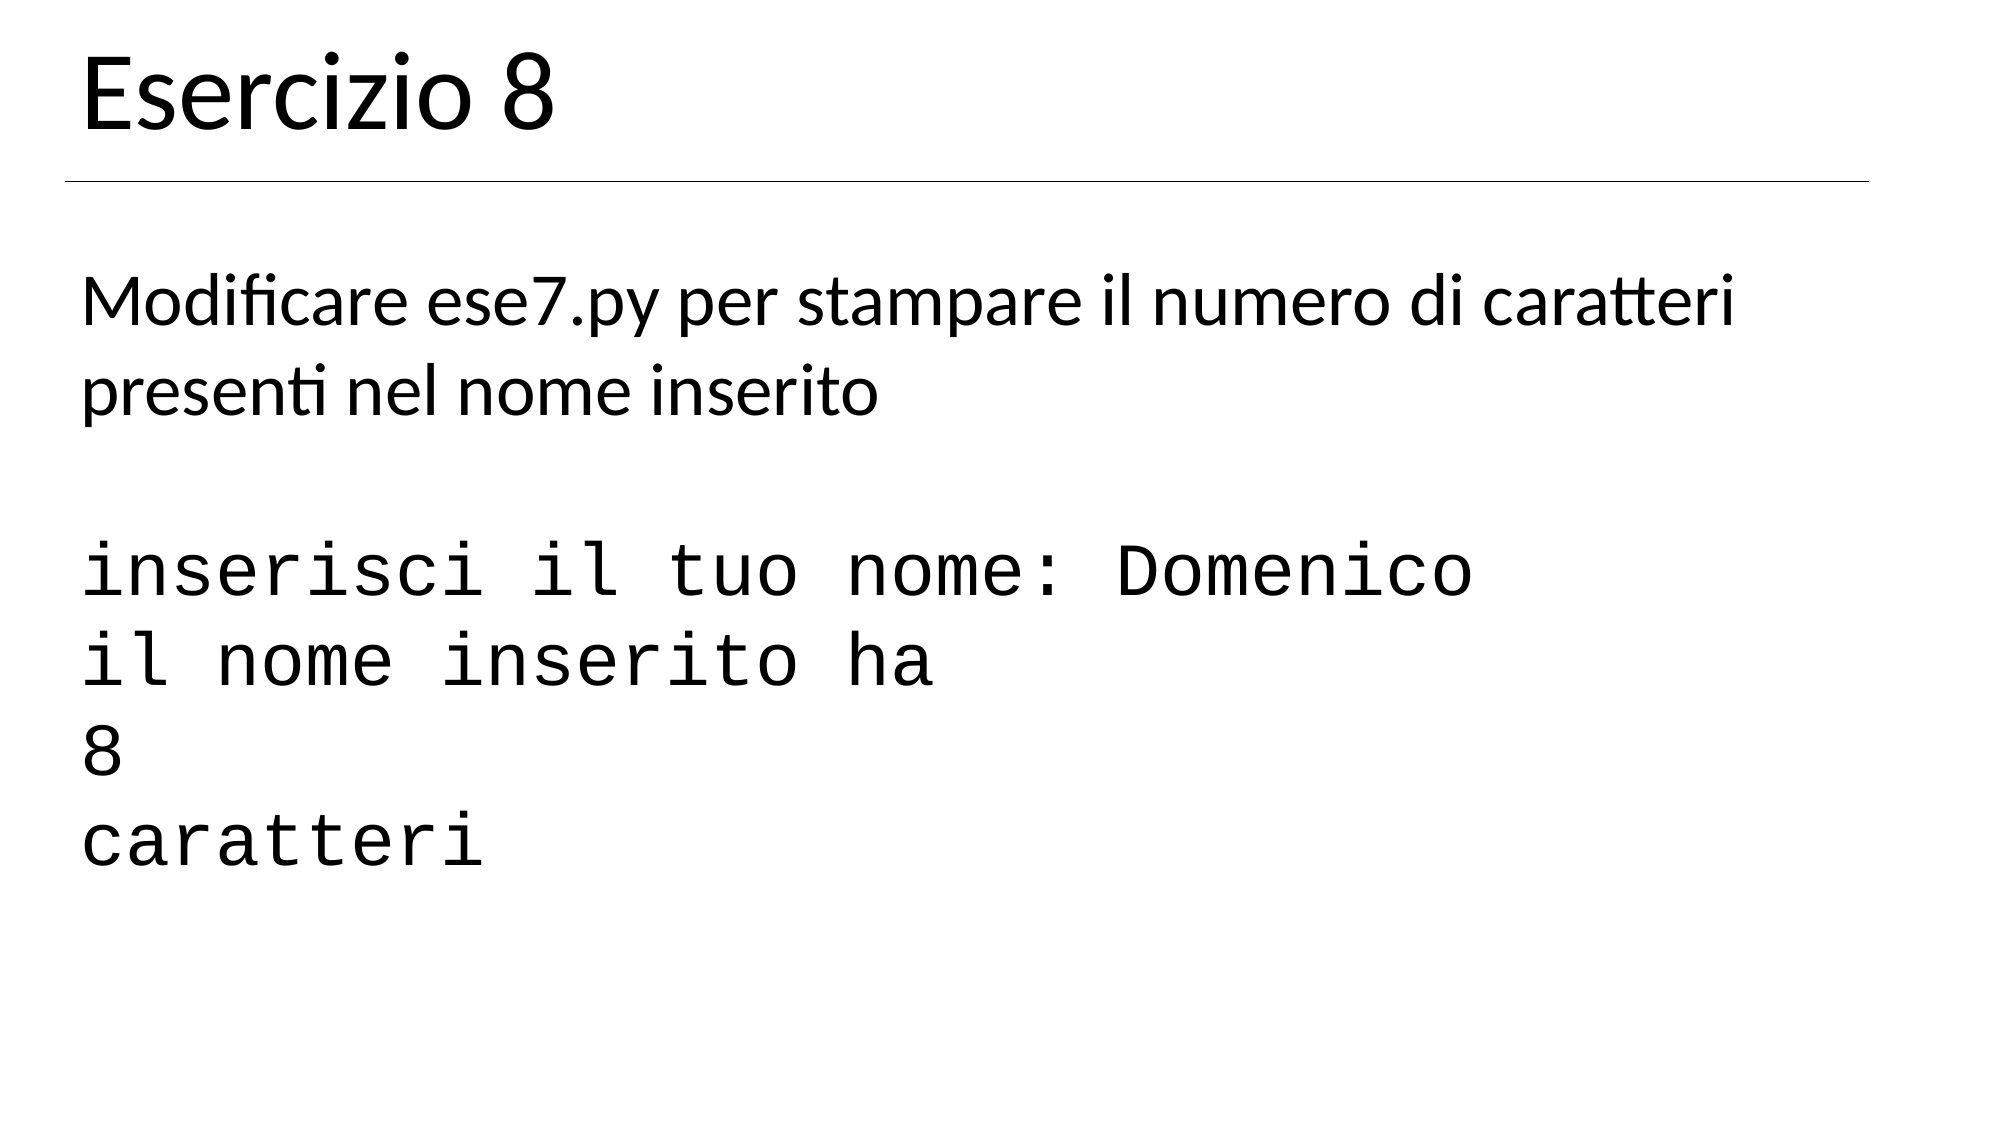

Esercizio 8
Modificare ese7.py per stampare il numero di caratteri
presenti nel nome inserito
inserisci il tuo nome: Domenico
il nome inserito ha
8
caratteri